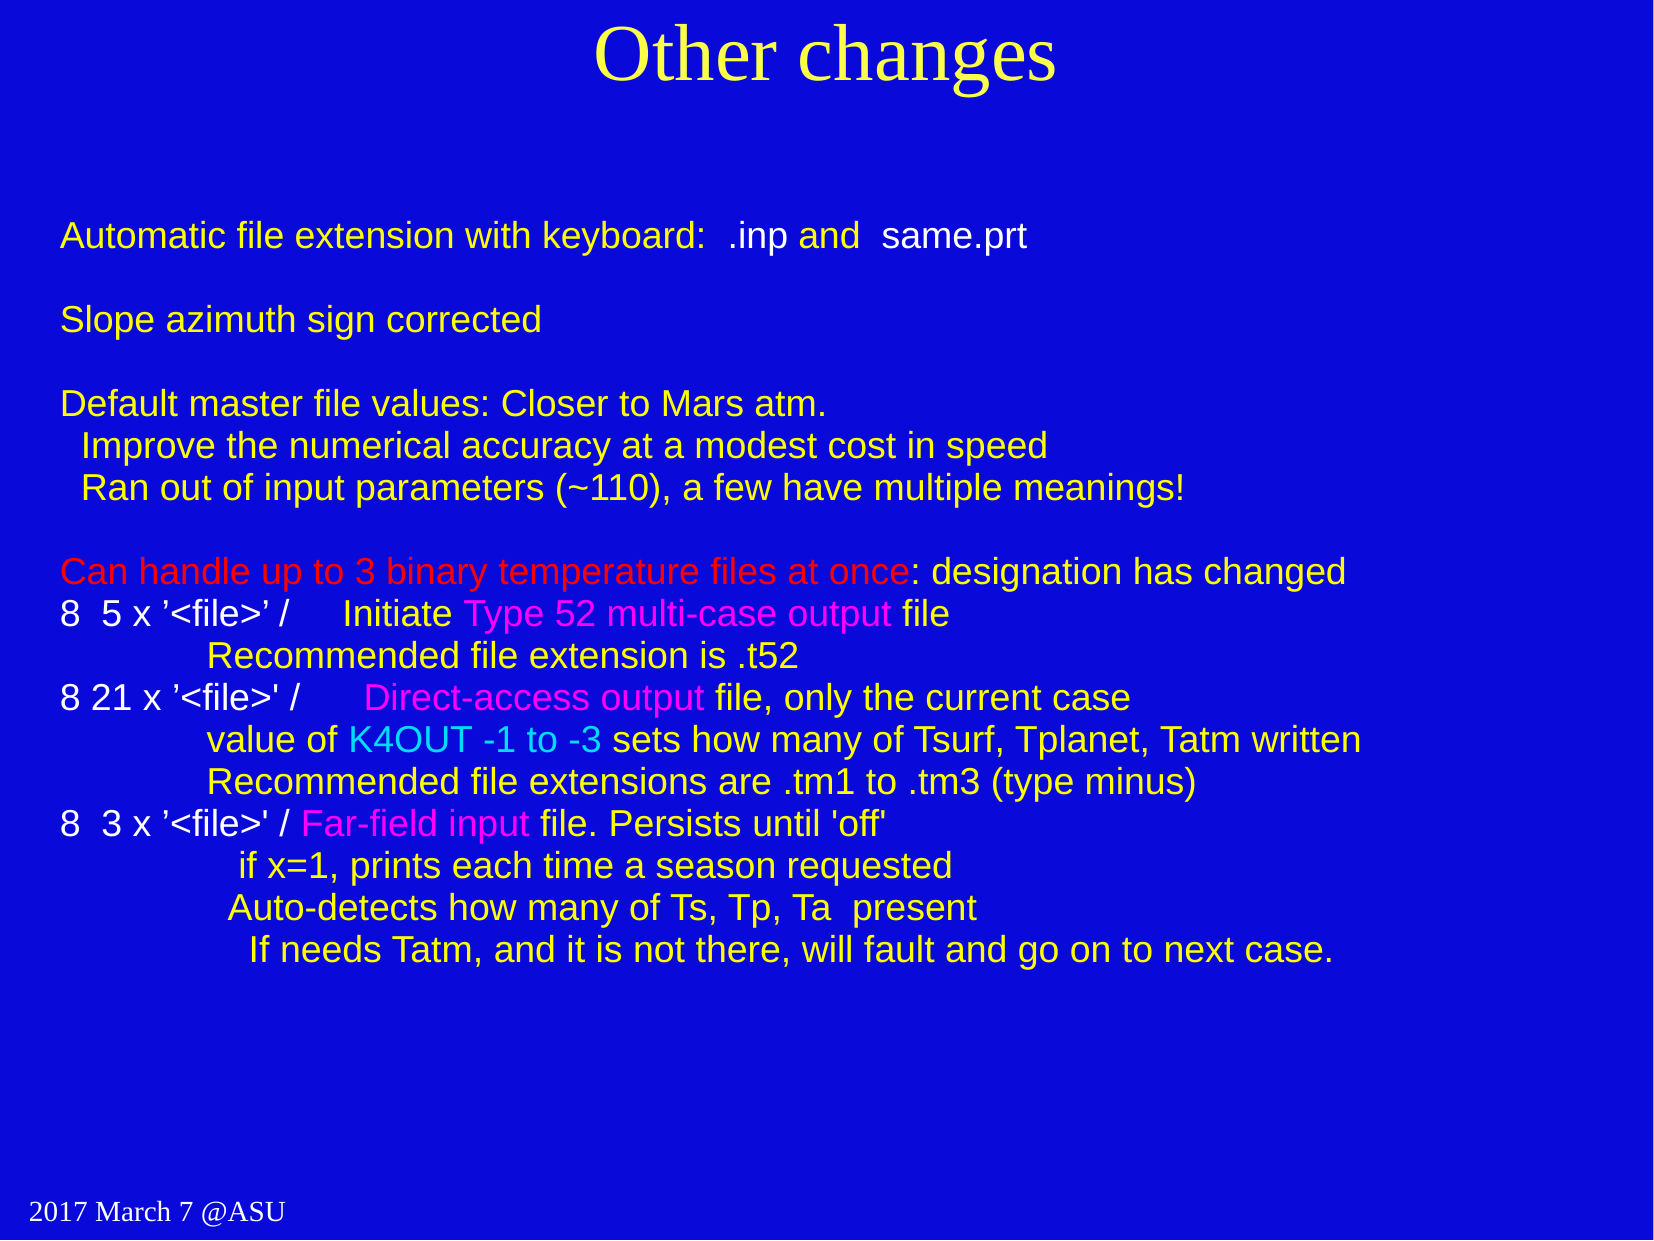

# Other changes
Automatic file extension with keyboard: .inp and same.prt
Slope azimuth sign corrected
Default master file values: Closer to Mars atm.
 Improve the numerical accuracy at a modest cost in speed
 Ran out of input parameters (~110), a few have multiple meanings!
Can handle up to 3 binary temperature files at once: designation has changed
8 5 x ’<file>’ / Initiate Type 52 multi-case output file
 Recommended file extension is .t52
8 21 x ’<file>' / Direct-access output file, only the current case
 value of K4OUT -1 to -3 sets how many of Tsurf, Tplanet, Tatm written
 Recommended file extensions are .tm1 to .tm3 (type minus)
8 3 x ’<file>' / Far-field input file. Persists until 'off'
 if x=1, prints each time a season requested
 Auto-detects how many of Ts, Tp, Ta present
 If needs Tatm, and it is not there, will fault and go on to next case.